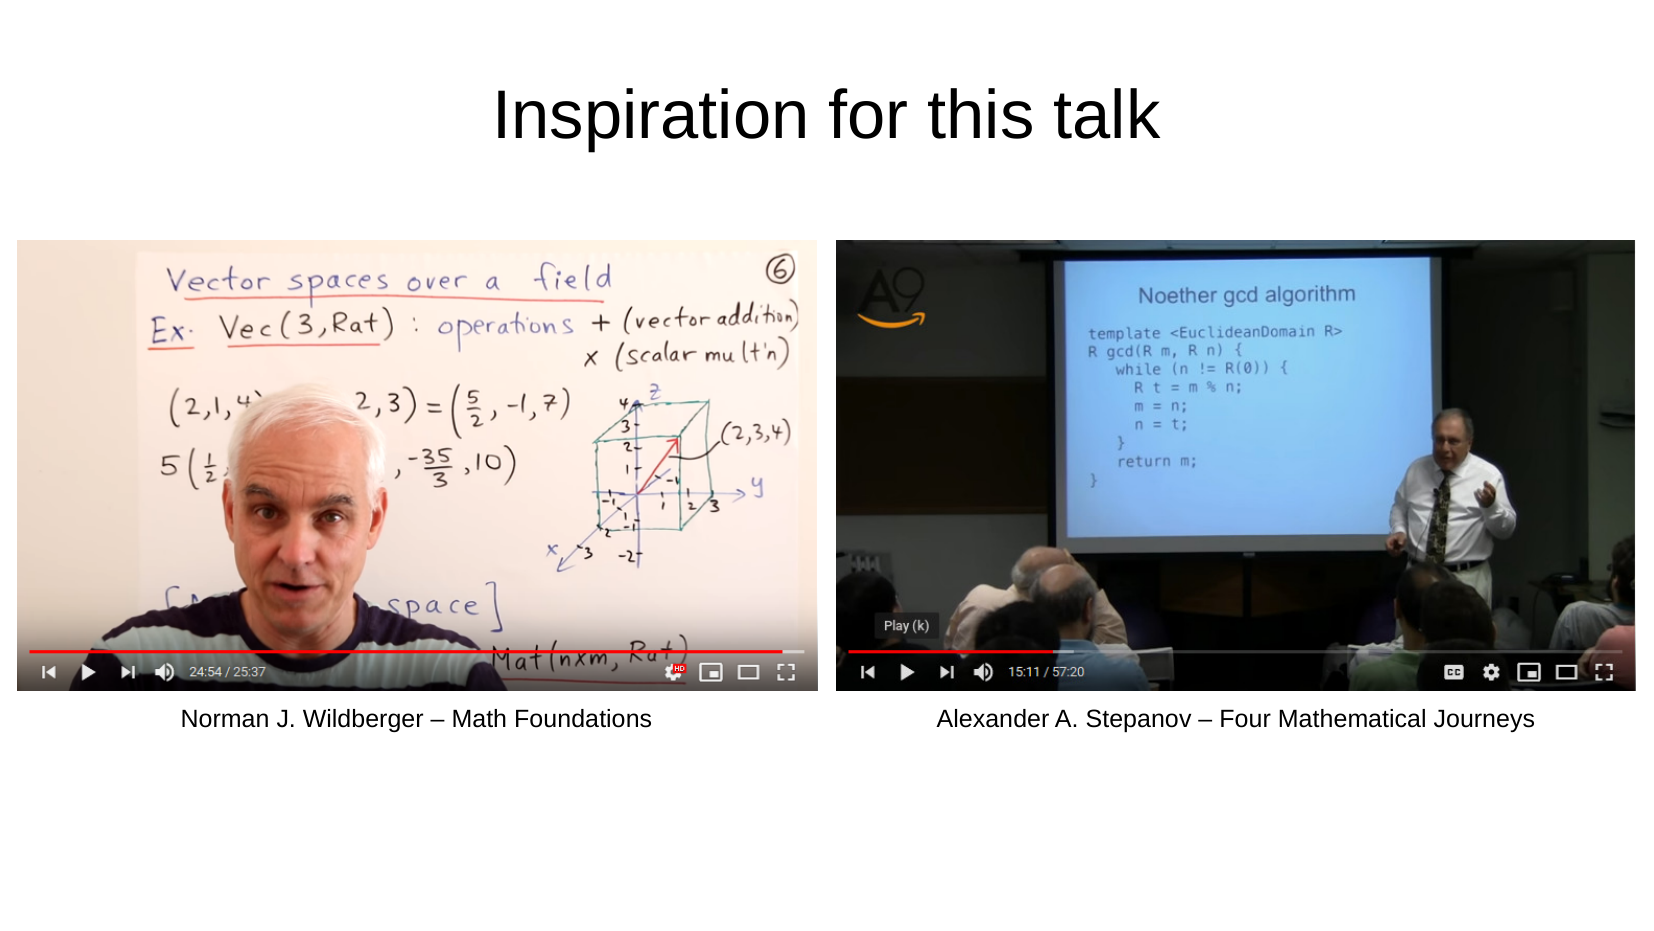

# Inspiration for this talk
 Norman J. Wildberger – Math Foundations Alexander A. Stepanov – Four Mathematical Journeys